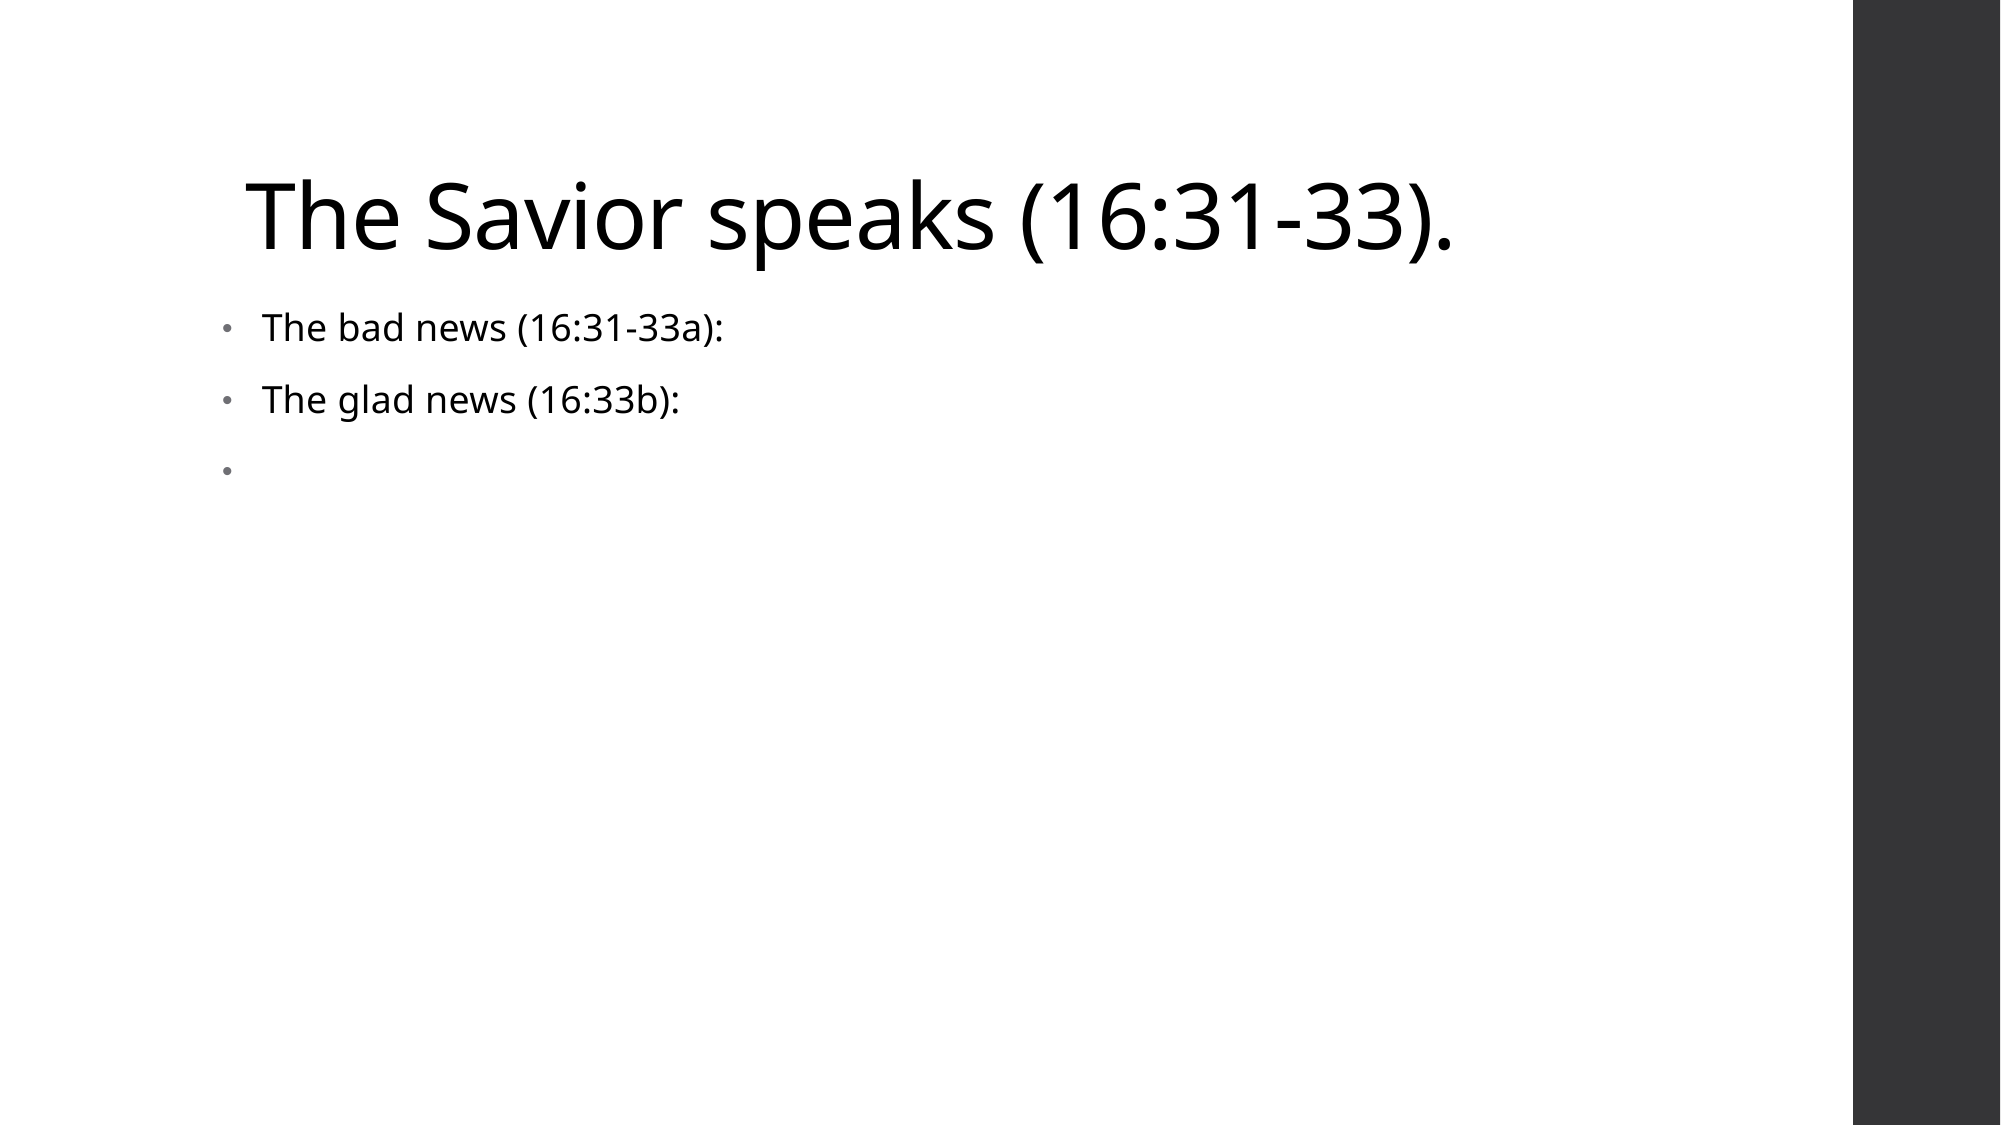

# The Savior speaks (16:31-33).
 The bad news (16:31-33a):
 The glad news (16:33b):